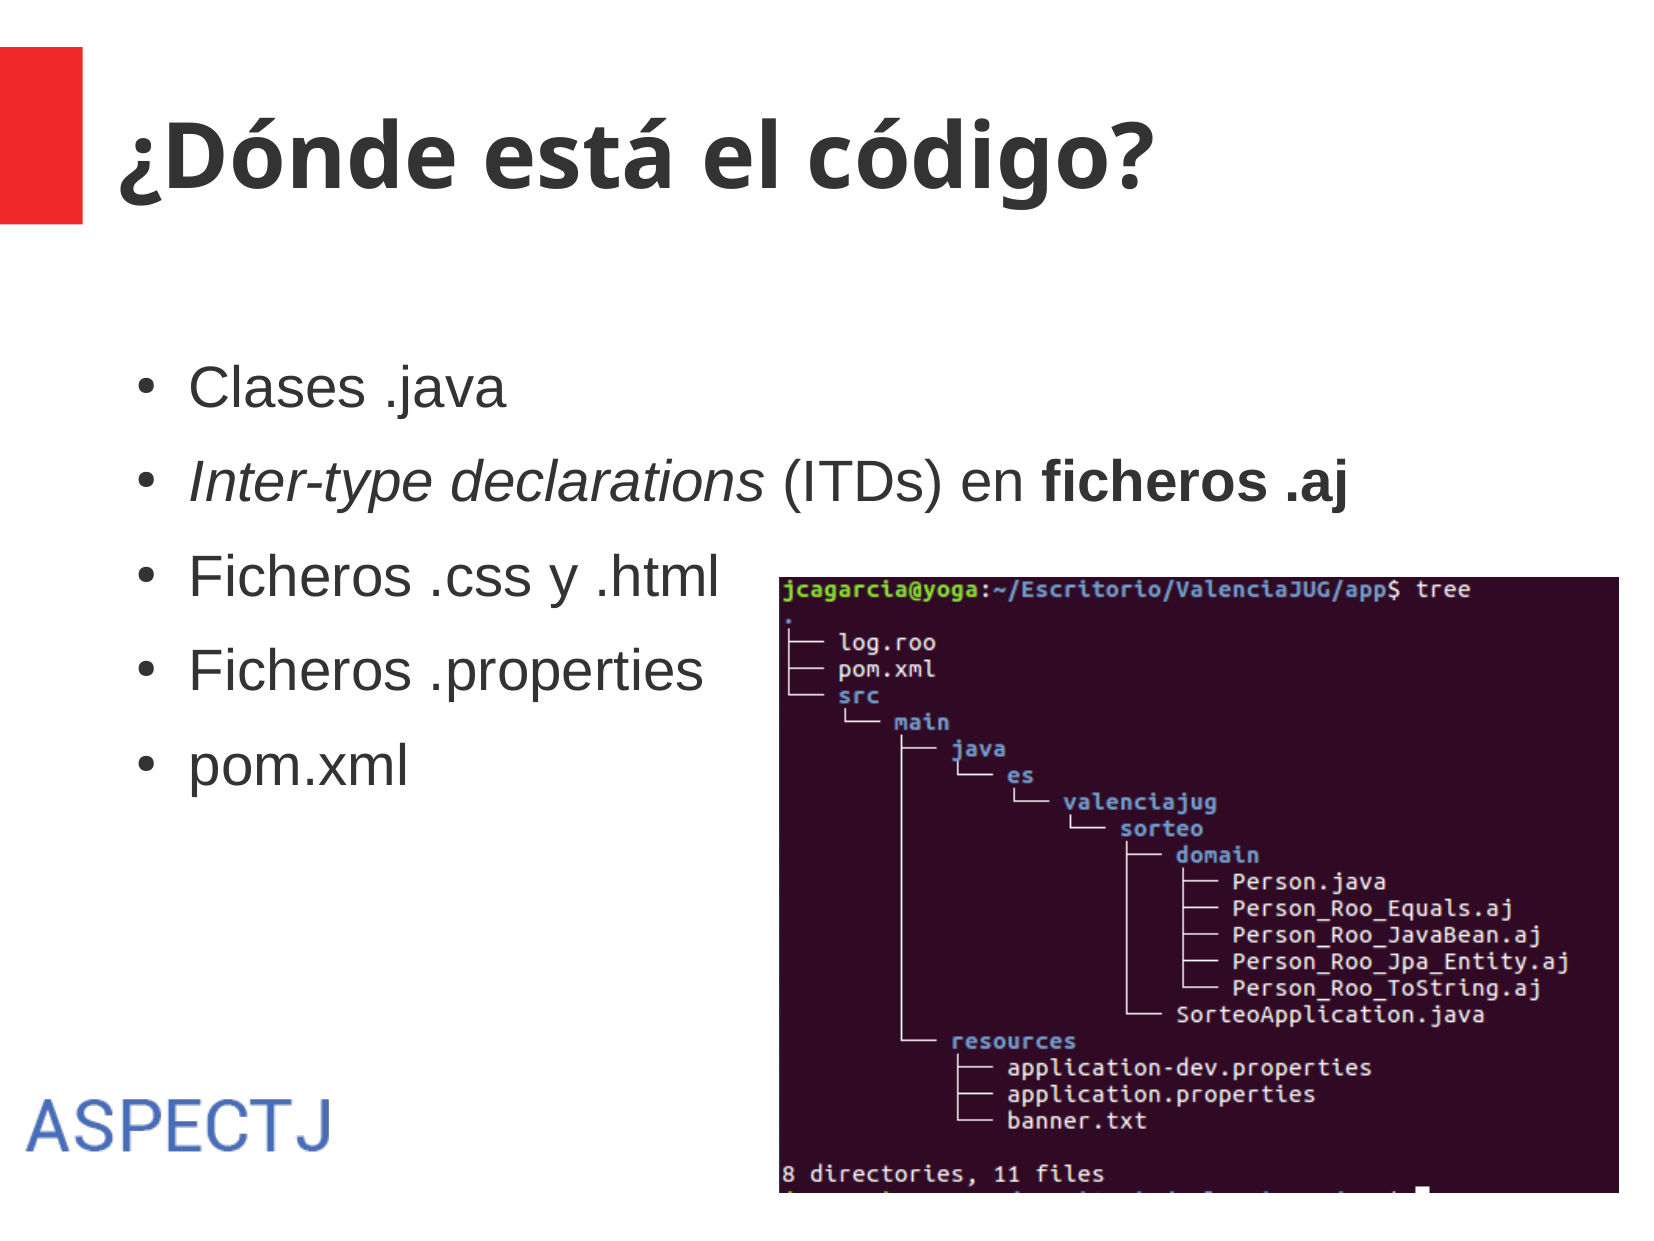

# ¿Dónde está el código?
Clases .java
Inter-type declarations (ITDs) en ficheros .aj
Ficheros .css y .html
Ficheros .properties
pom.xml